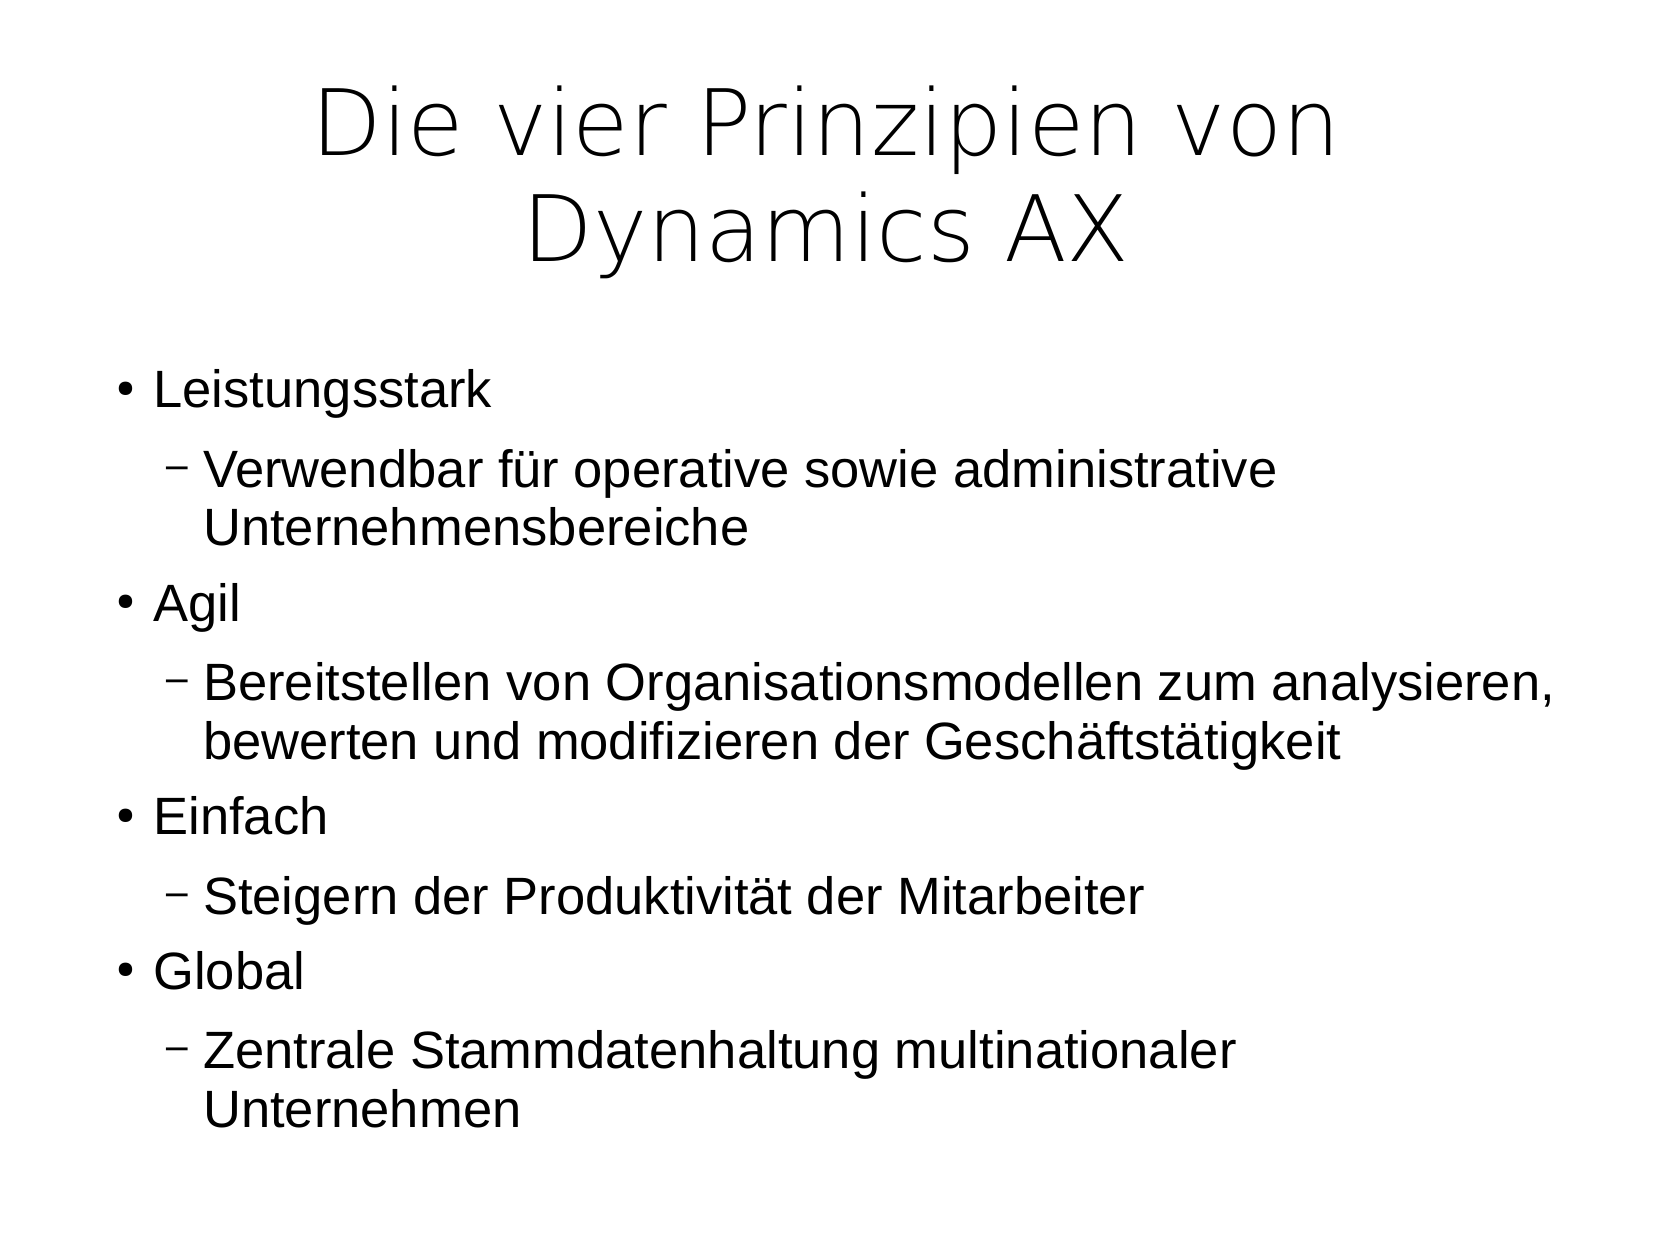

# Die vier Prinzipien von Dynamics AX
Leistungsstark
Verwendbar für operative sowie administrative Unternehmensbereiche
Agil
Bereitstellen von Organisationsmodellen zum analysieren, bewerten und modifizieren der Geschäftstätigkeit
Einfach
Steigern der Produktivität der Mitarbeiter
Global
Zentrale Stammdatenhaltung multinationaler Unternehmen